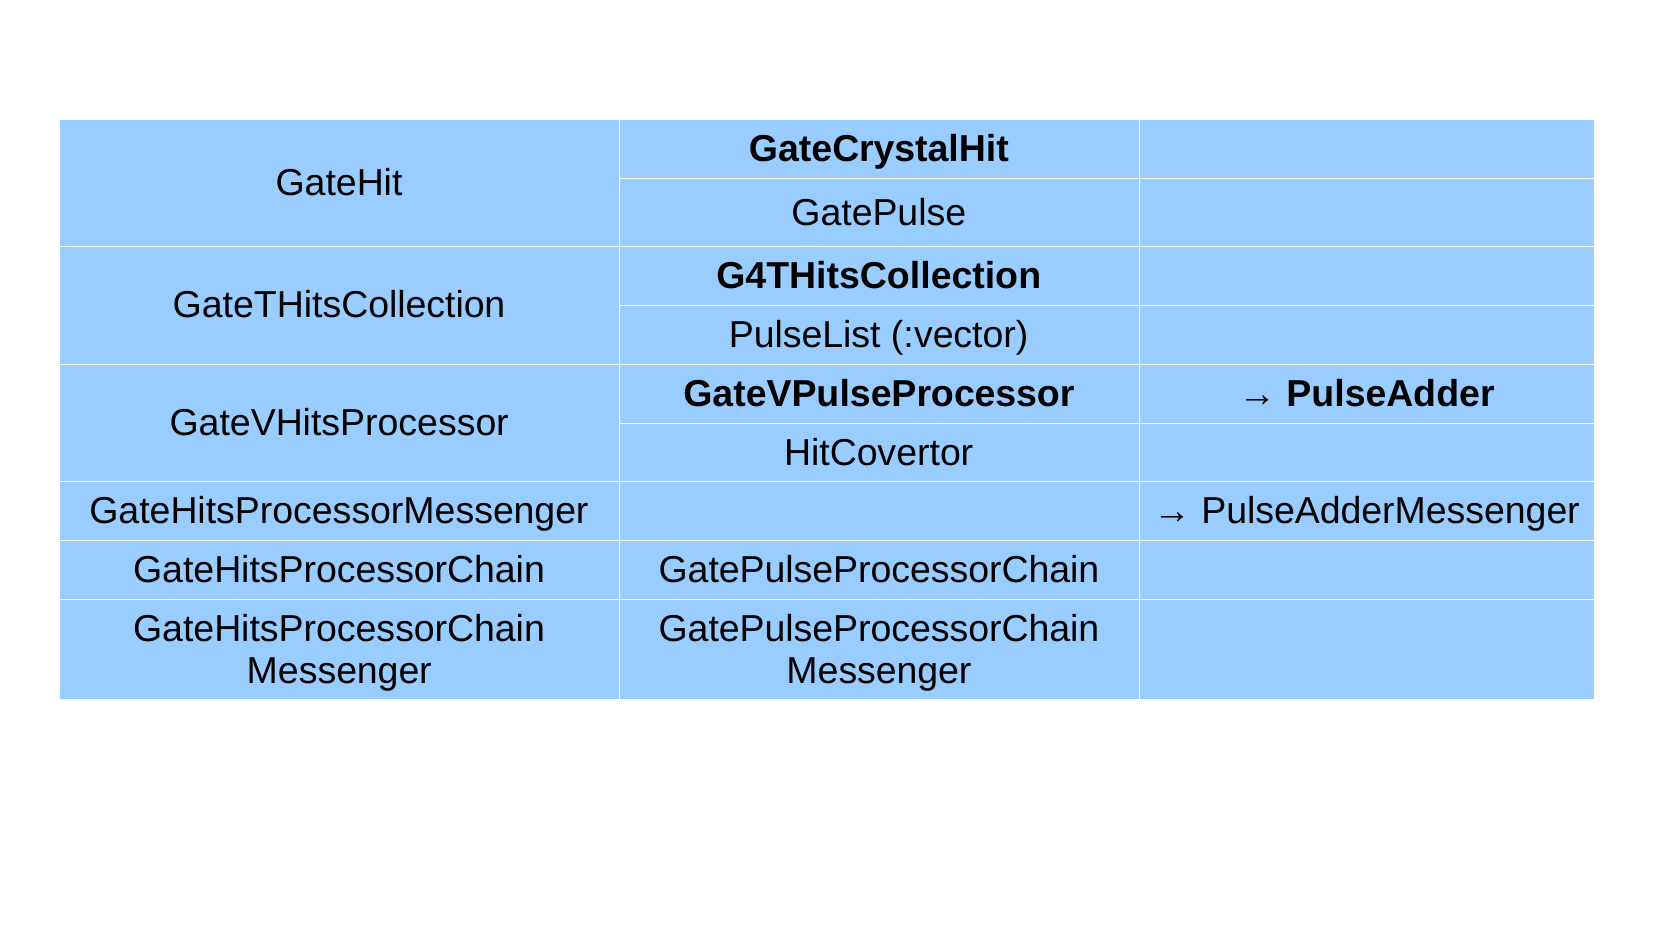

| GateHit | GateCrystalHit | |
| --- | --- | --- |
| | GatePulse | |
| GateTHitsCollection | G4THitsCollection | |
| | PulseList (:vector) | |
| GateVHitsProcessor | GateVPulseProcessor | → PulseAdder |
| | HitCovertor | |
| GateHitsProcessorMessenger | | → PulseAdderMessenger |
| GateHitsProcessorChain | GatePulseProcessorChain | |
| GateHitsProcessorChain Messenger | GatePulseProcessorChain Messenger | |